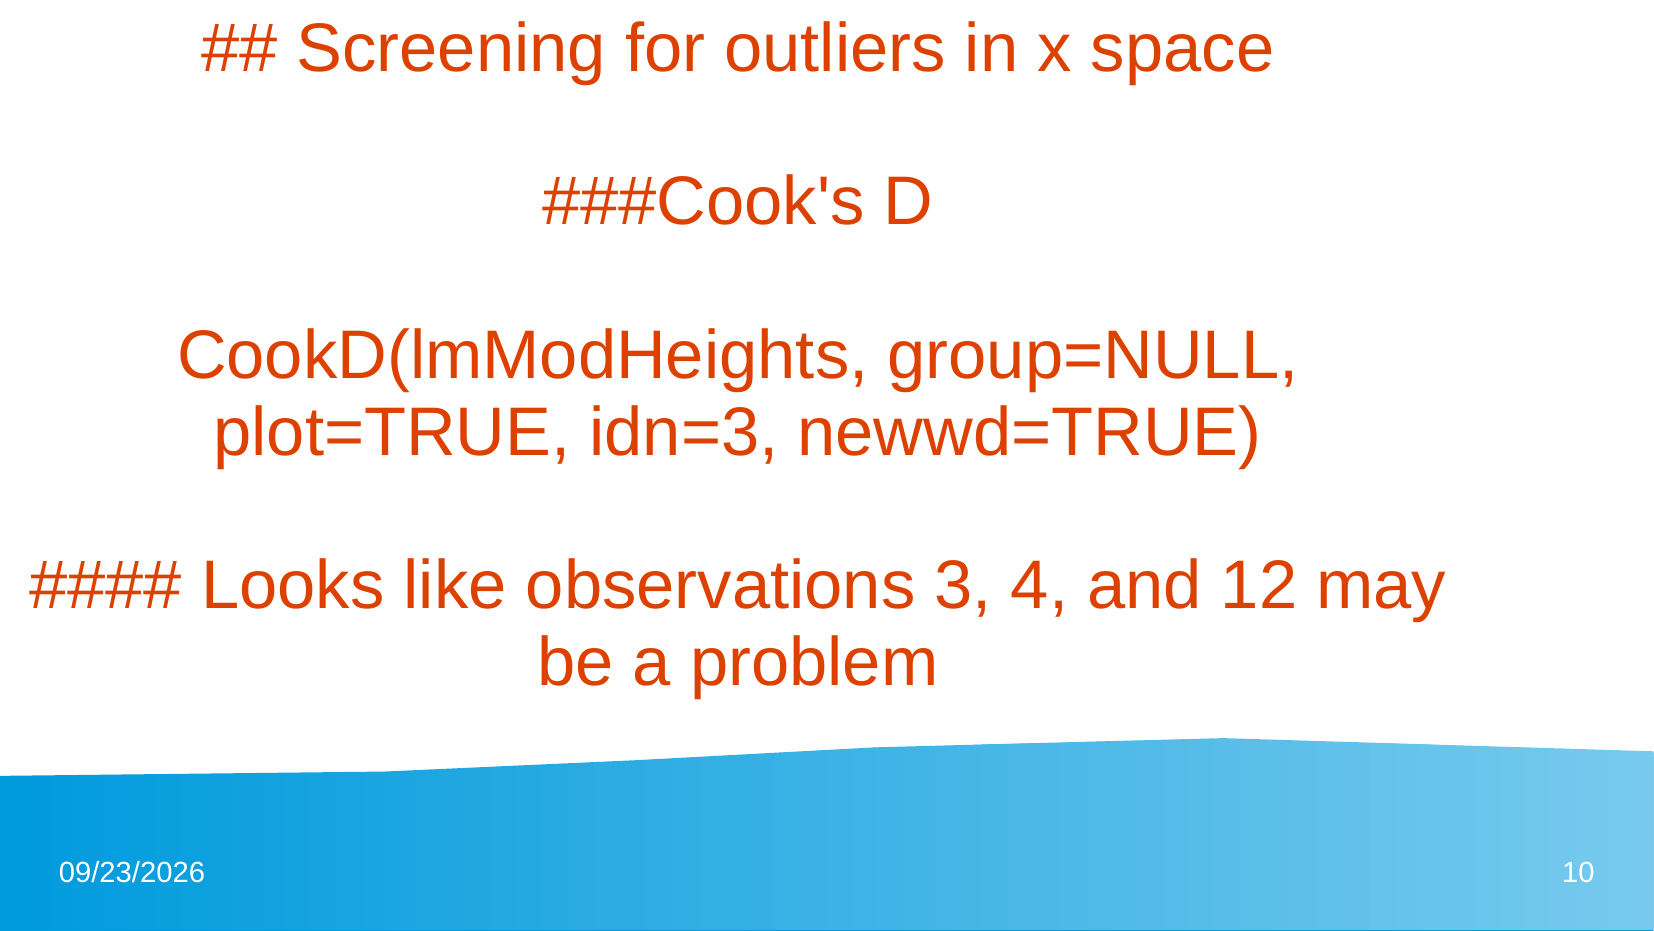

# ## Screening for outliers in x space ###Cook's D CookD(lmModHeights, group=NULL, plot=TRUE, idn=3, newwd=TRUE) #### Looks like observations 3, 4, and 12 may be a problem